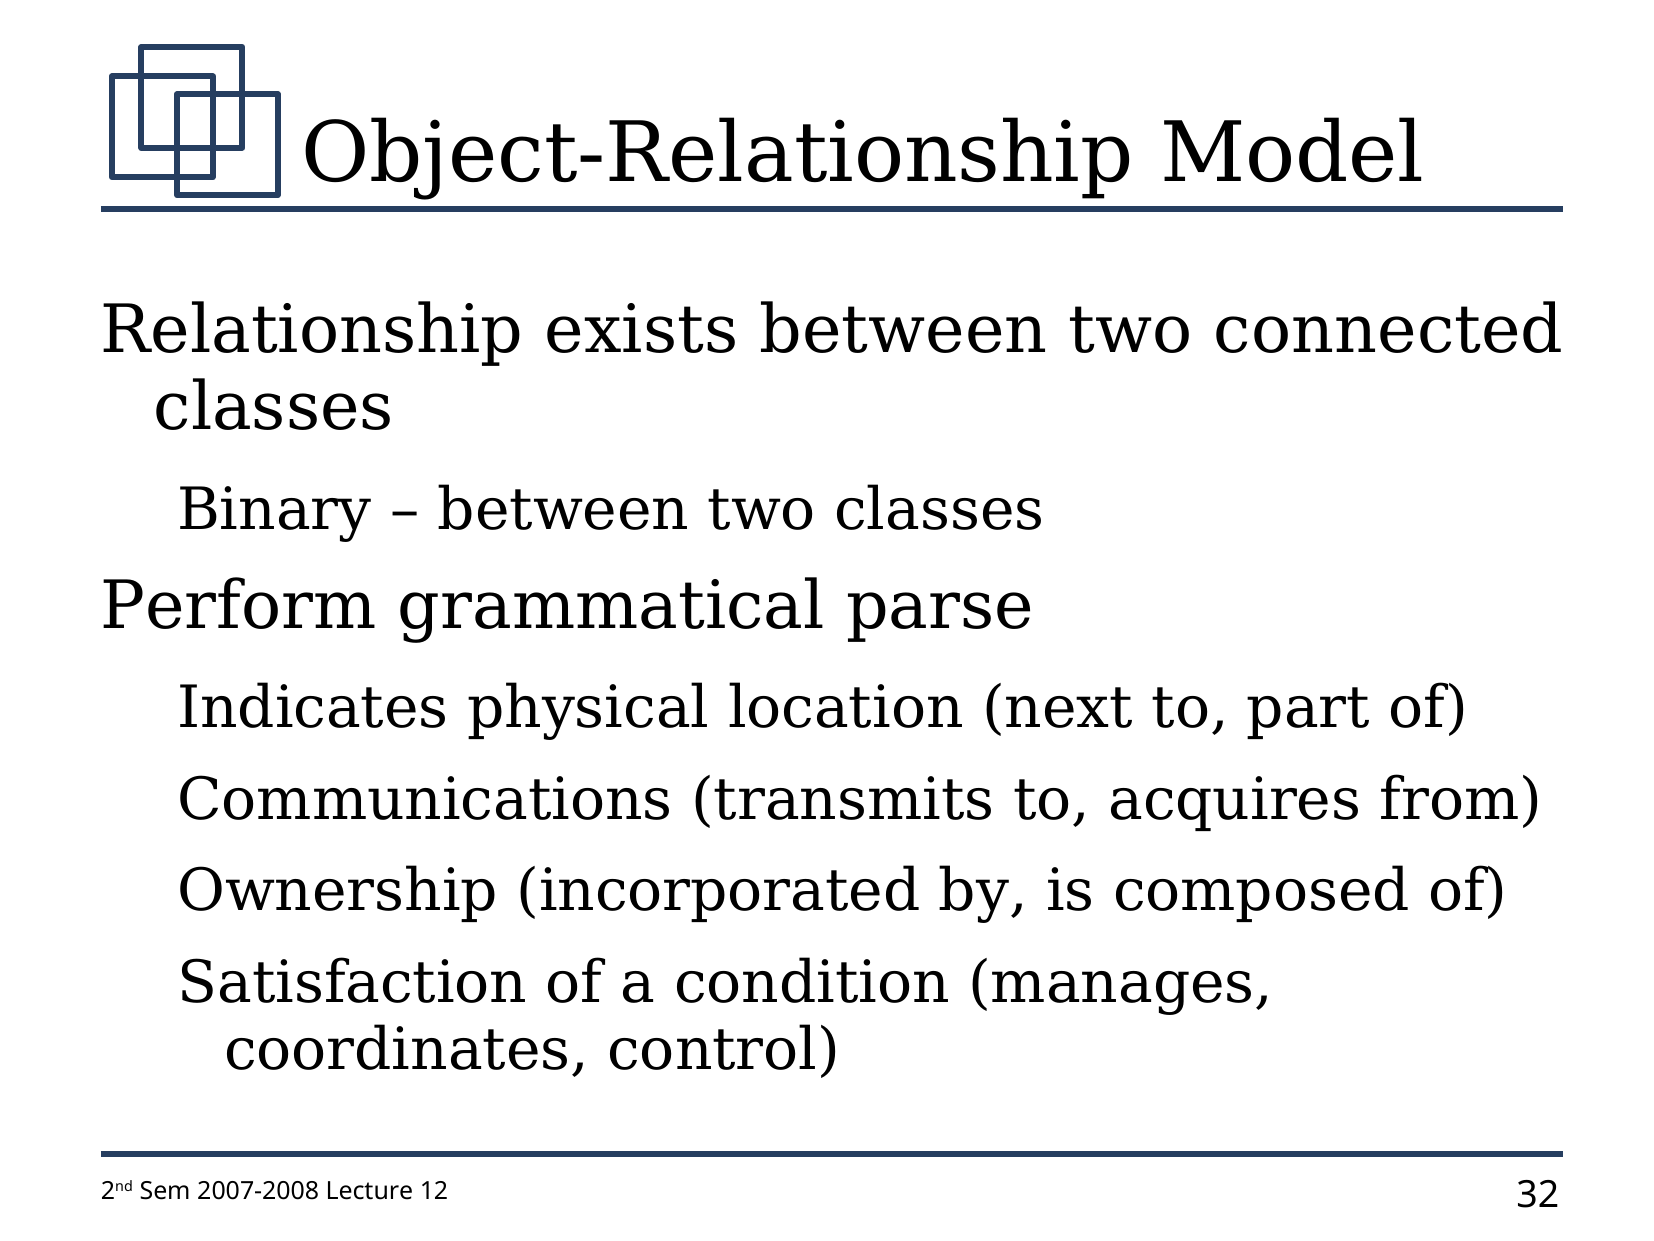

# Object-Relationship Model
Relationship exists between two connected classes
Binary – between two classes
Perform grammatical parse
Indicates physical location (next to, part of)
Communications (transmits to, acquires from)
Ownership (incorporated by, is composed of)
Satisfaction of a condition (manages, coordinates, control)